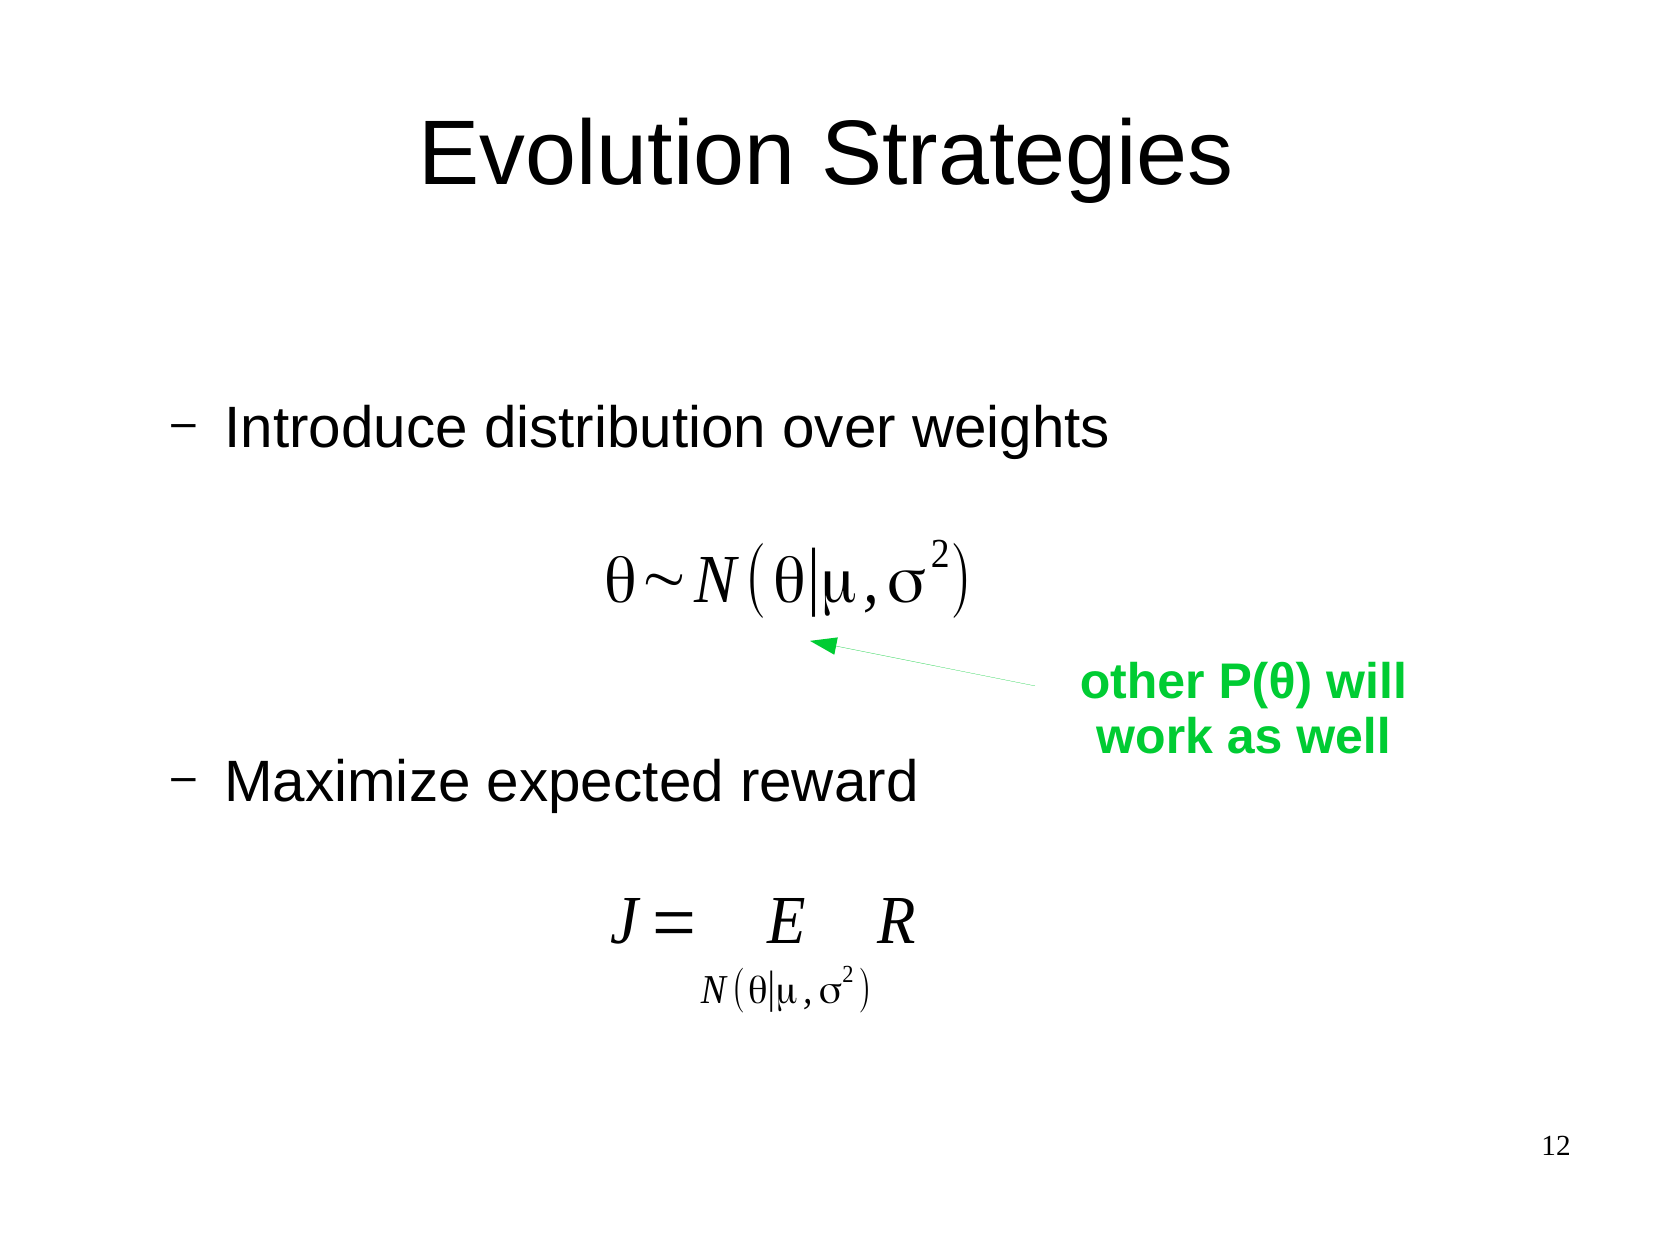

# Evolution Strategies
Introduce distribution over weights
Maximize expected reward
other P(θ) will
work as well
12